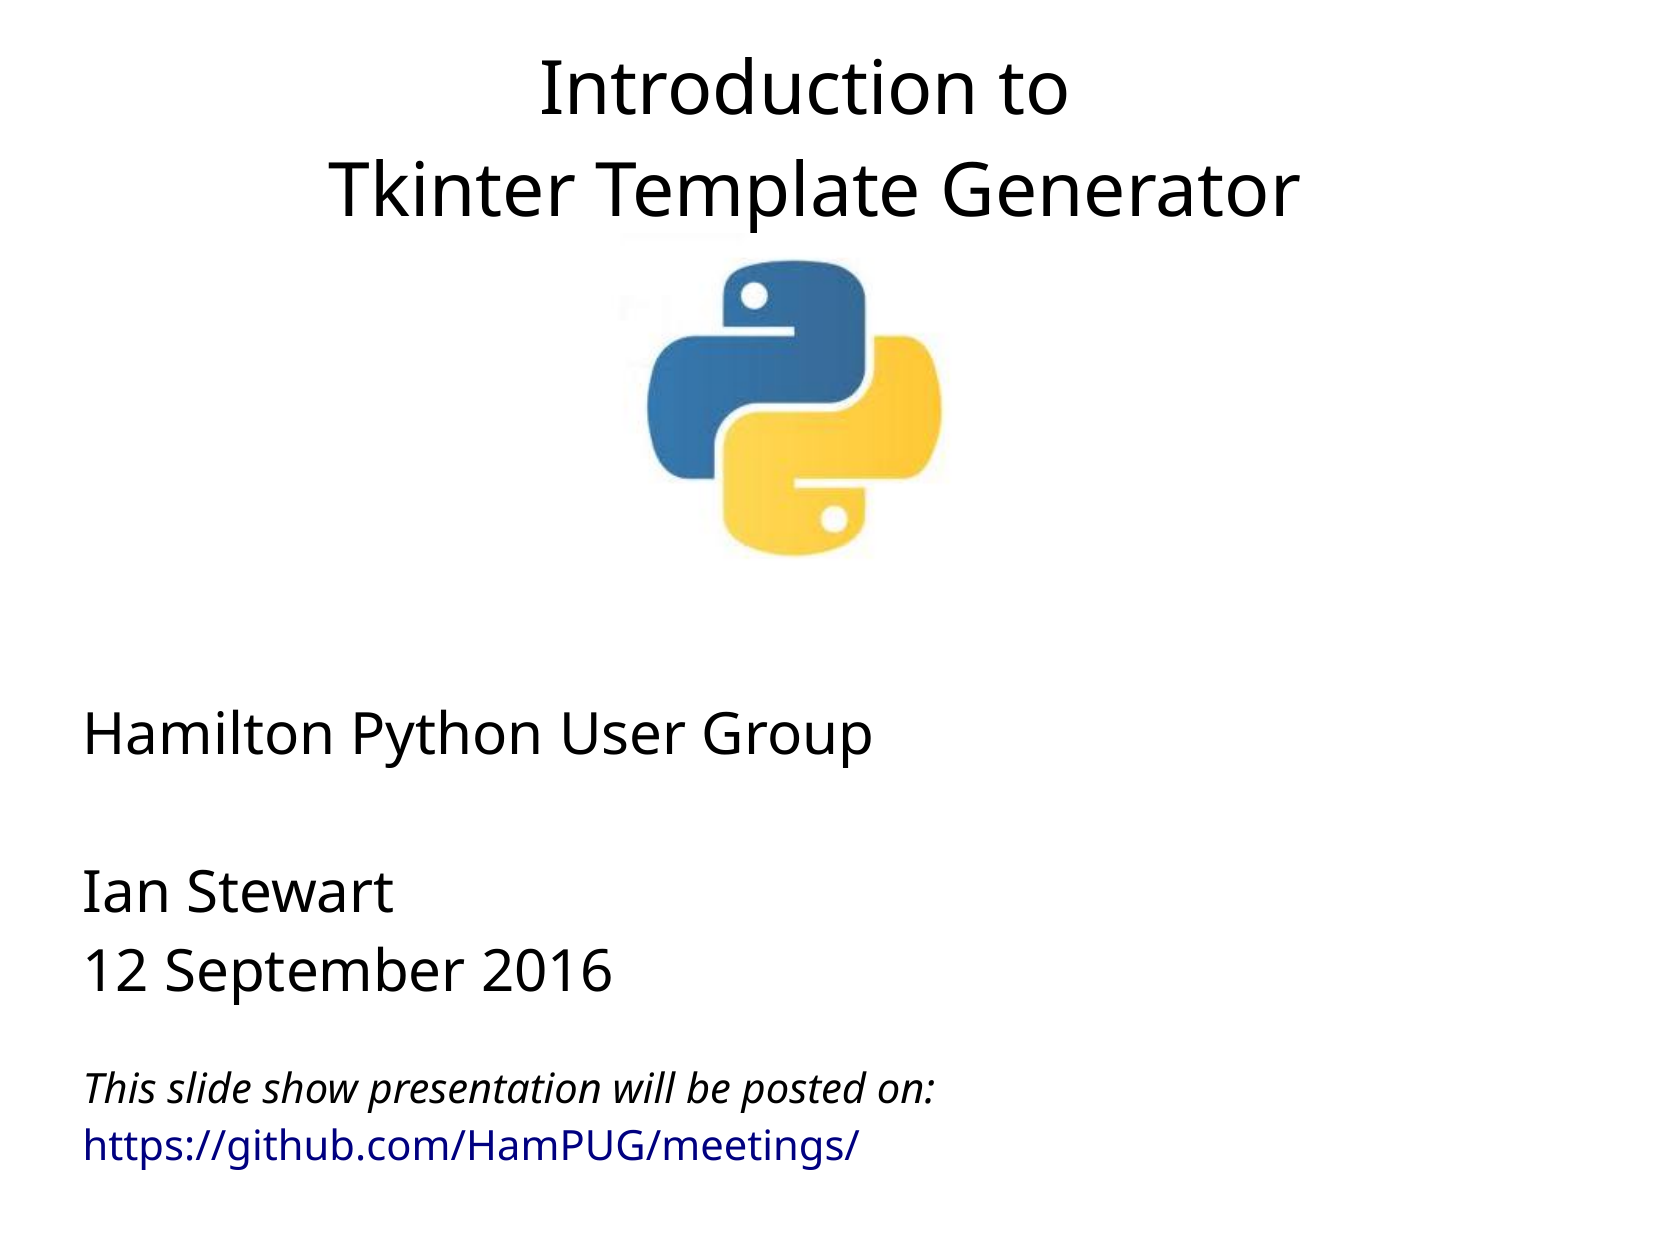

# Introduction to Tkinter Template Generator
Hamilton Python User Group
Ian Stewart
12 September 2016
This slide show presentation will be posted on:
https://github.com/HamPUG/meetings/